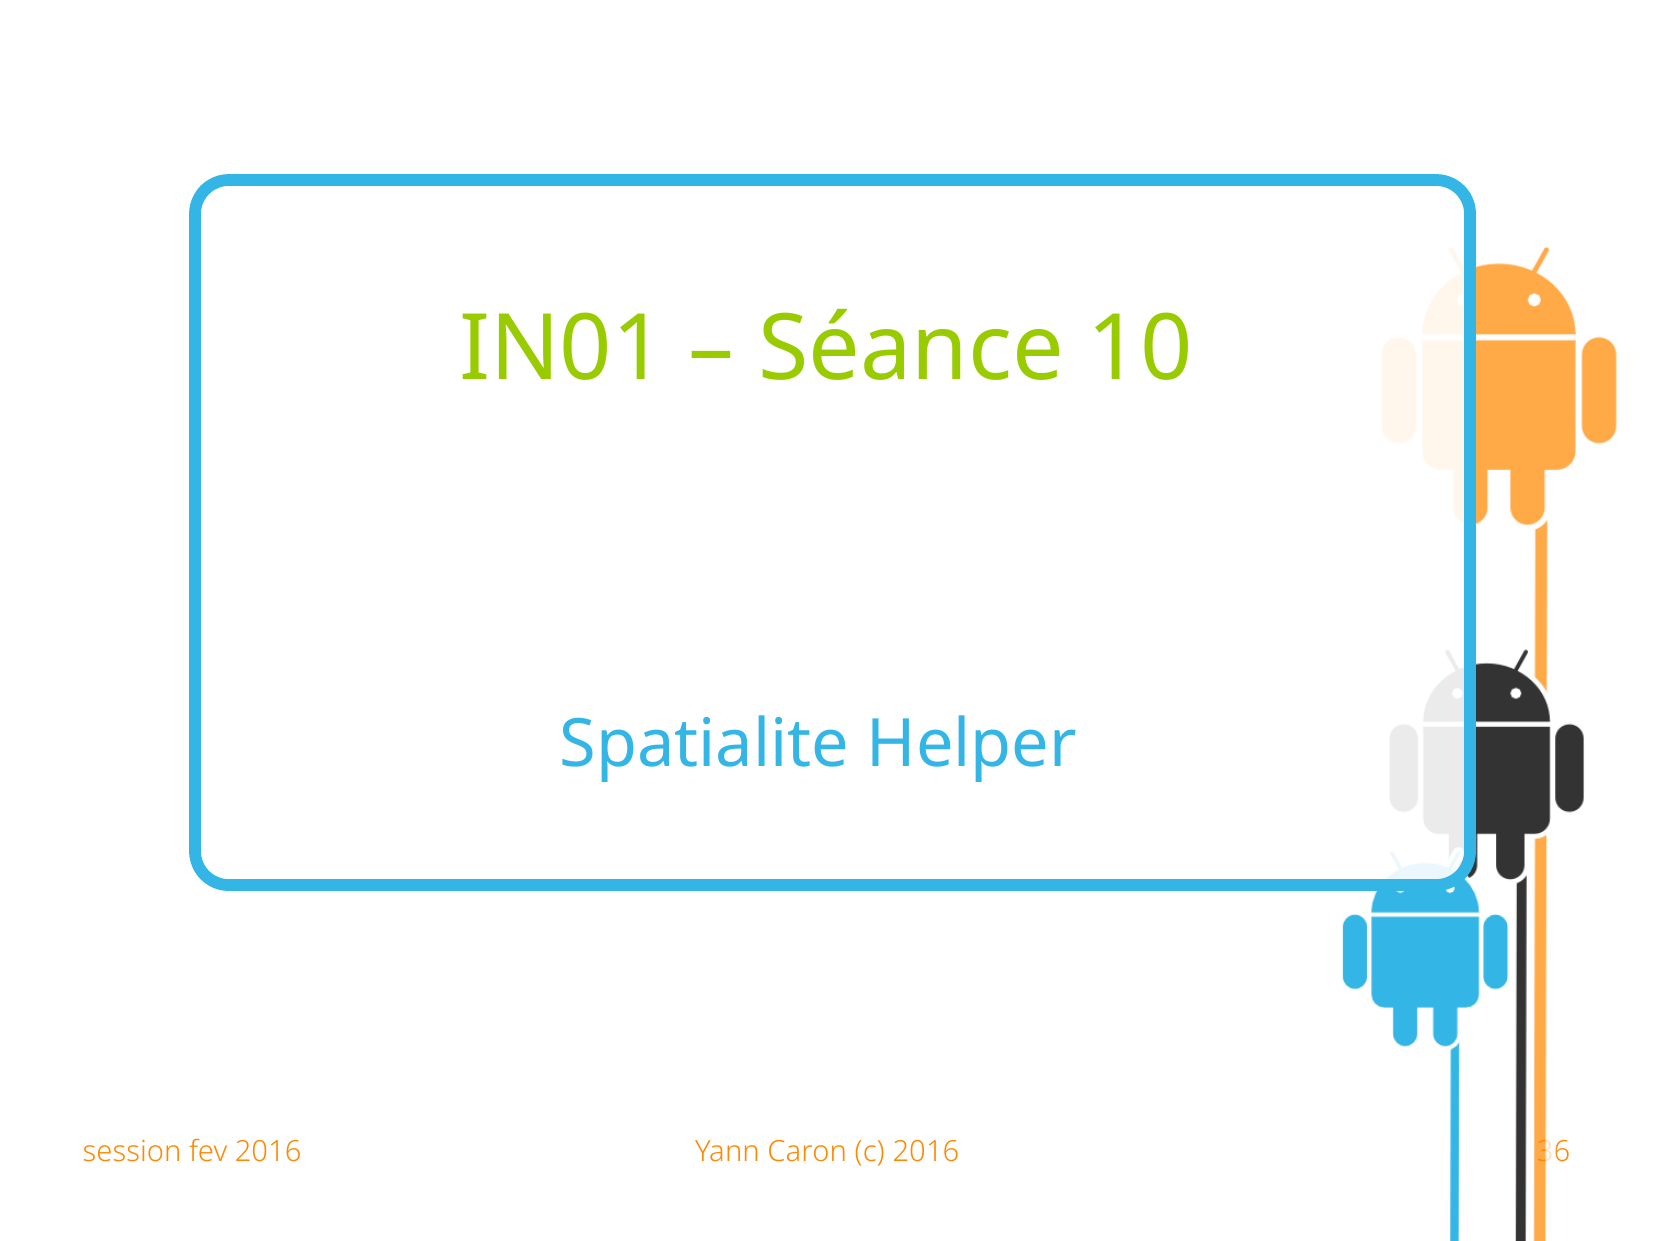

# IN01 – Séance 10
Spatialite Helper
session fev 2016
Yann Caron (c) 2016
36